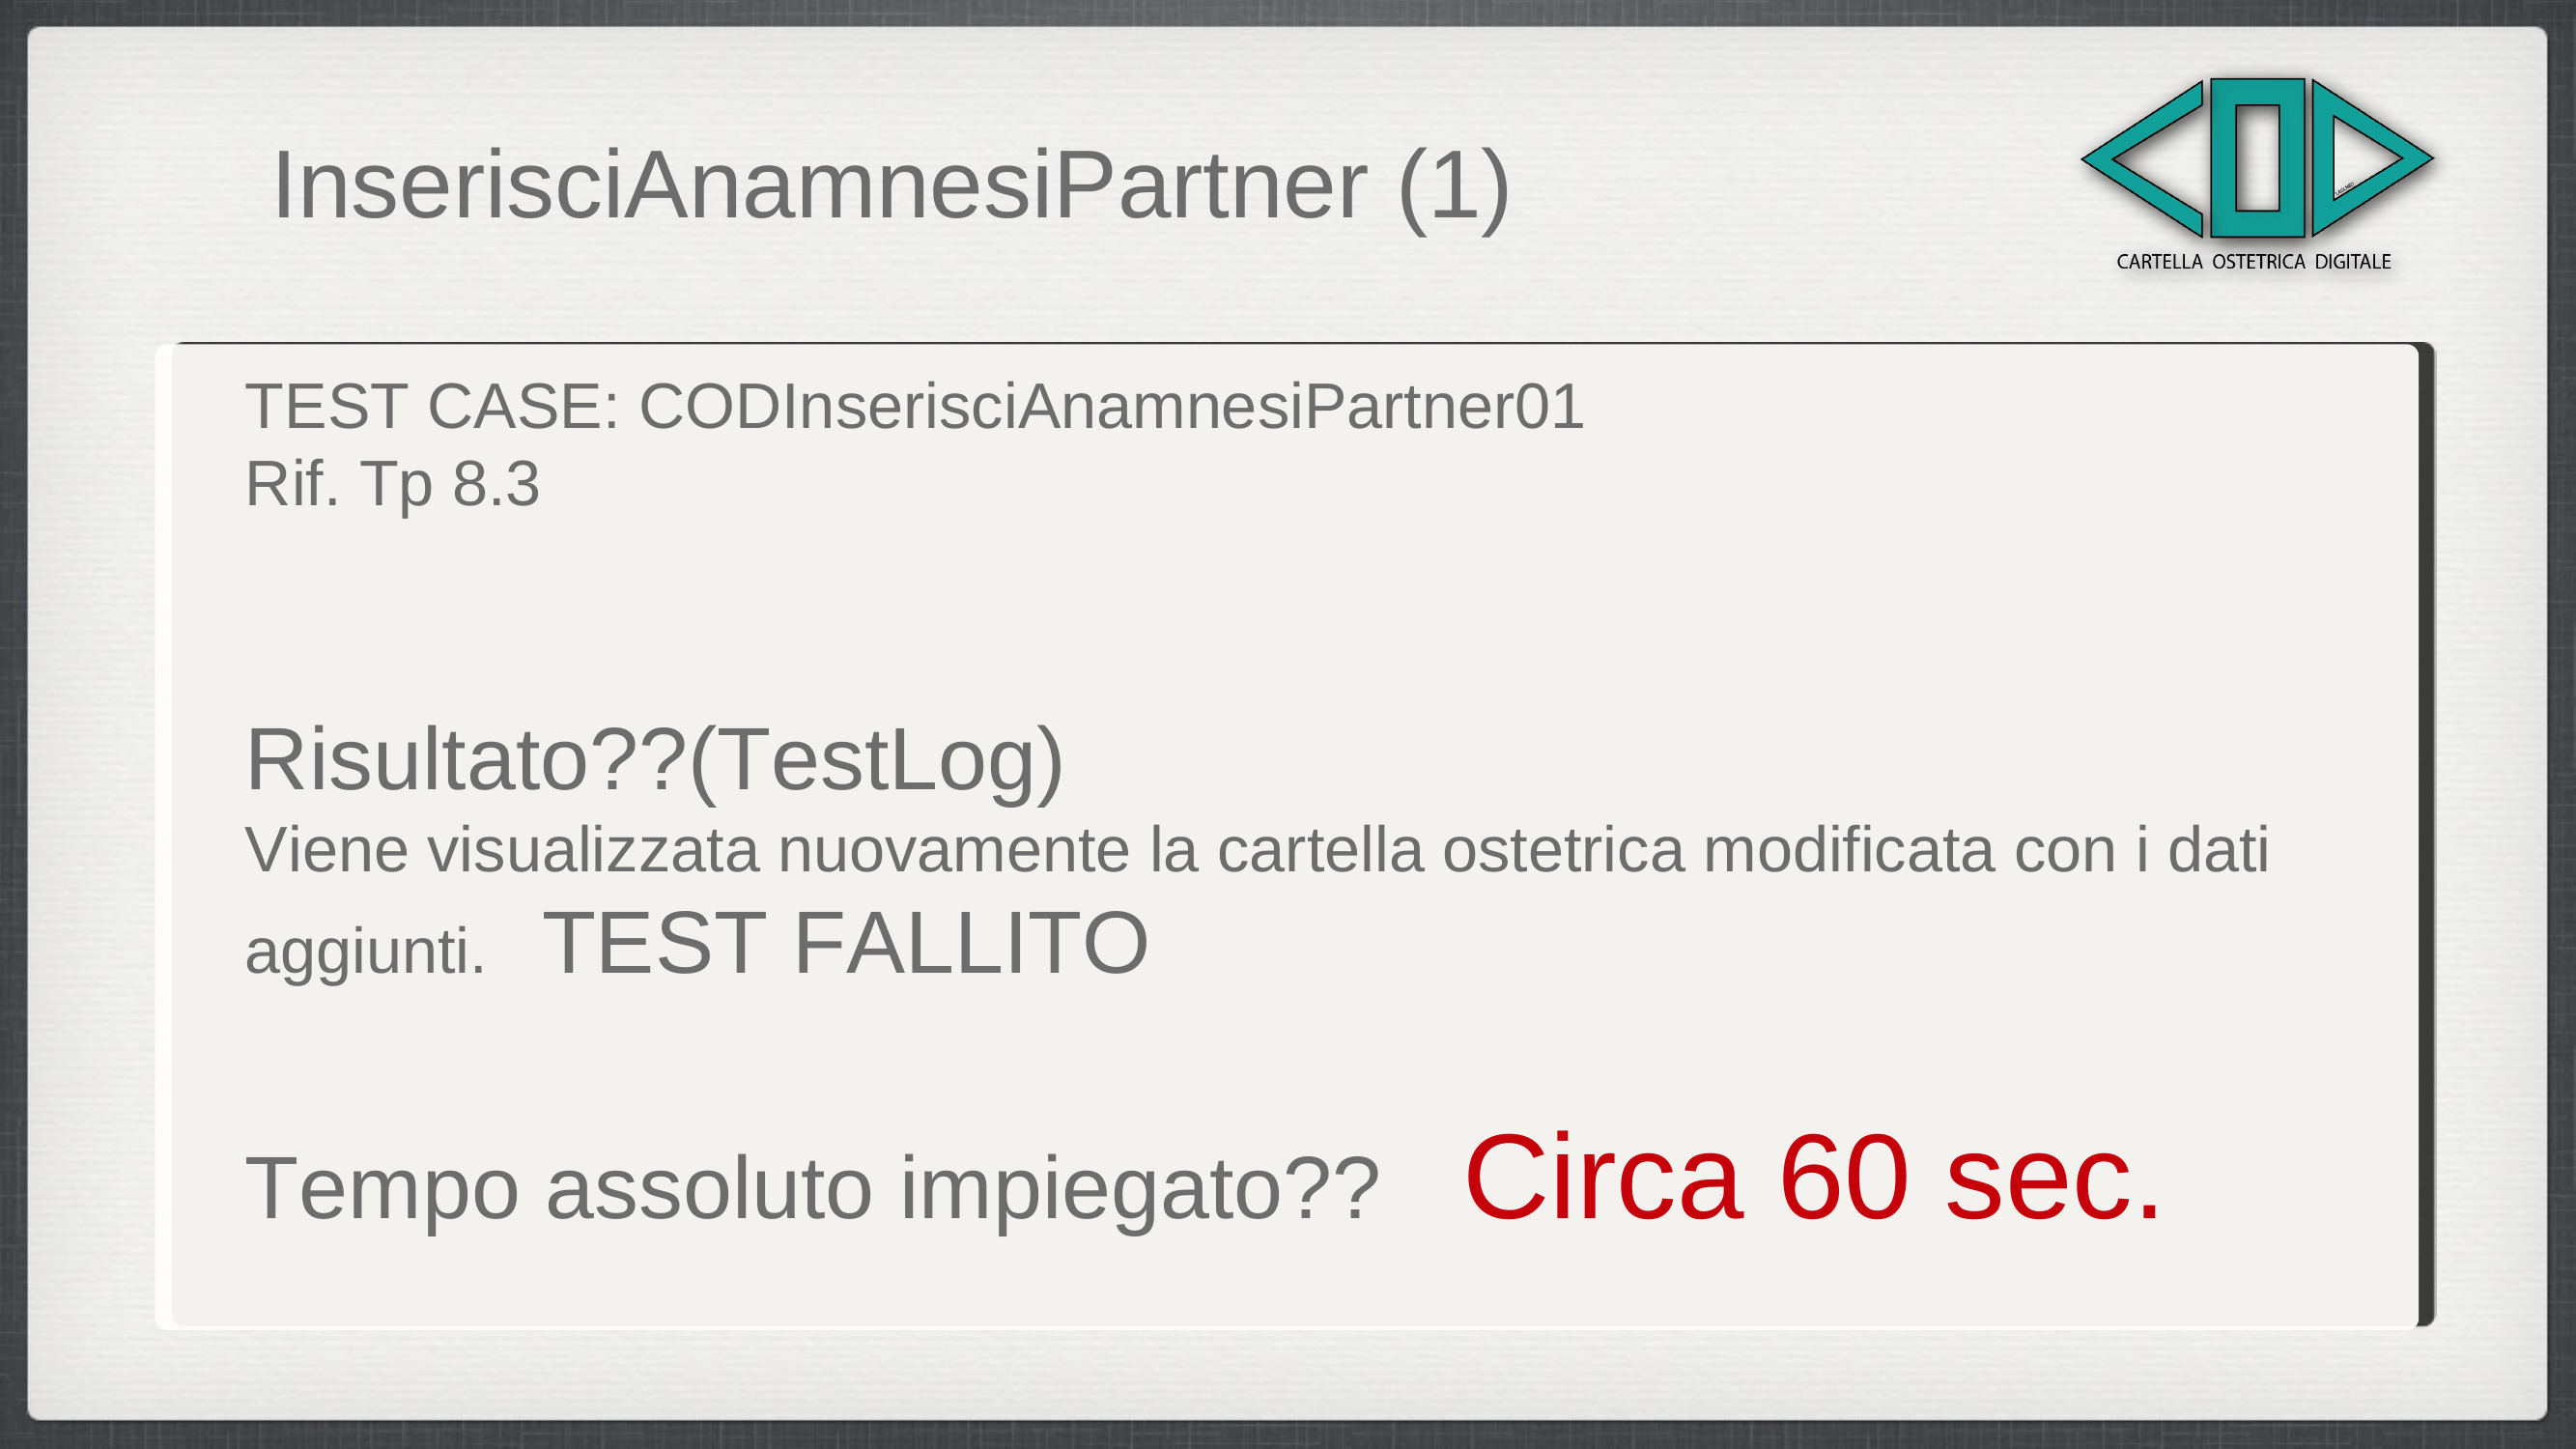

InserisciAnamnesiPartner (1)
TEST CASE: CODInserisciAnamnesiPartner01
Rif. Tp 8.3
Risultato??(TestLog)
Viene visualizzata nuovamente la cartella ostetrica modificata con i dati aggiunti. TEST FALLITO
Tempo assoluto impiegato??	 Circa 60 sec.